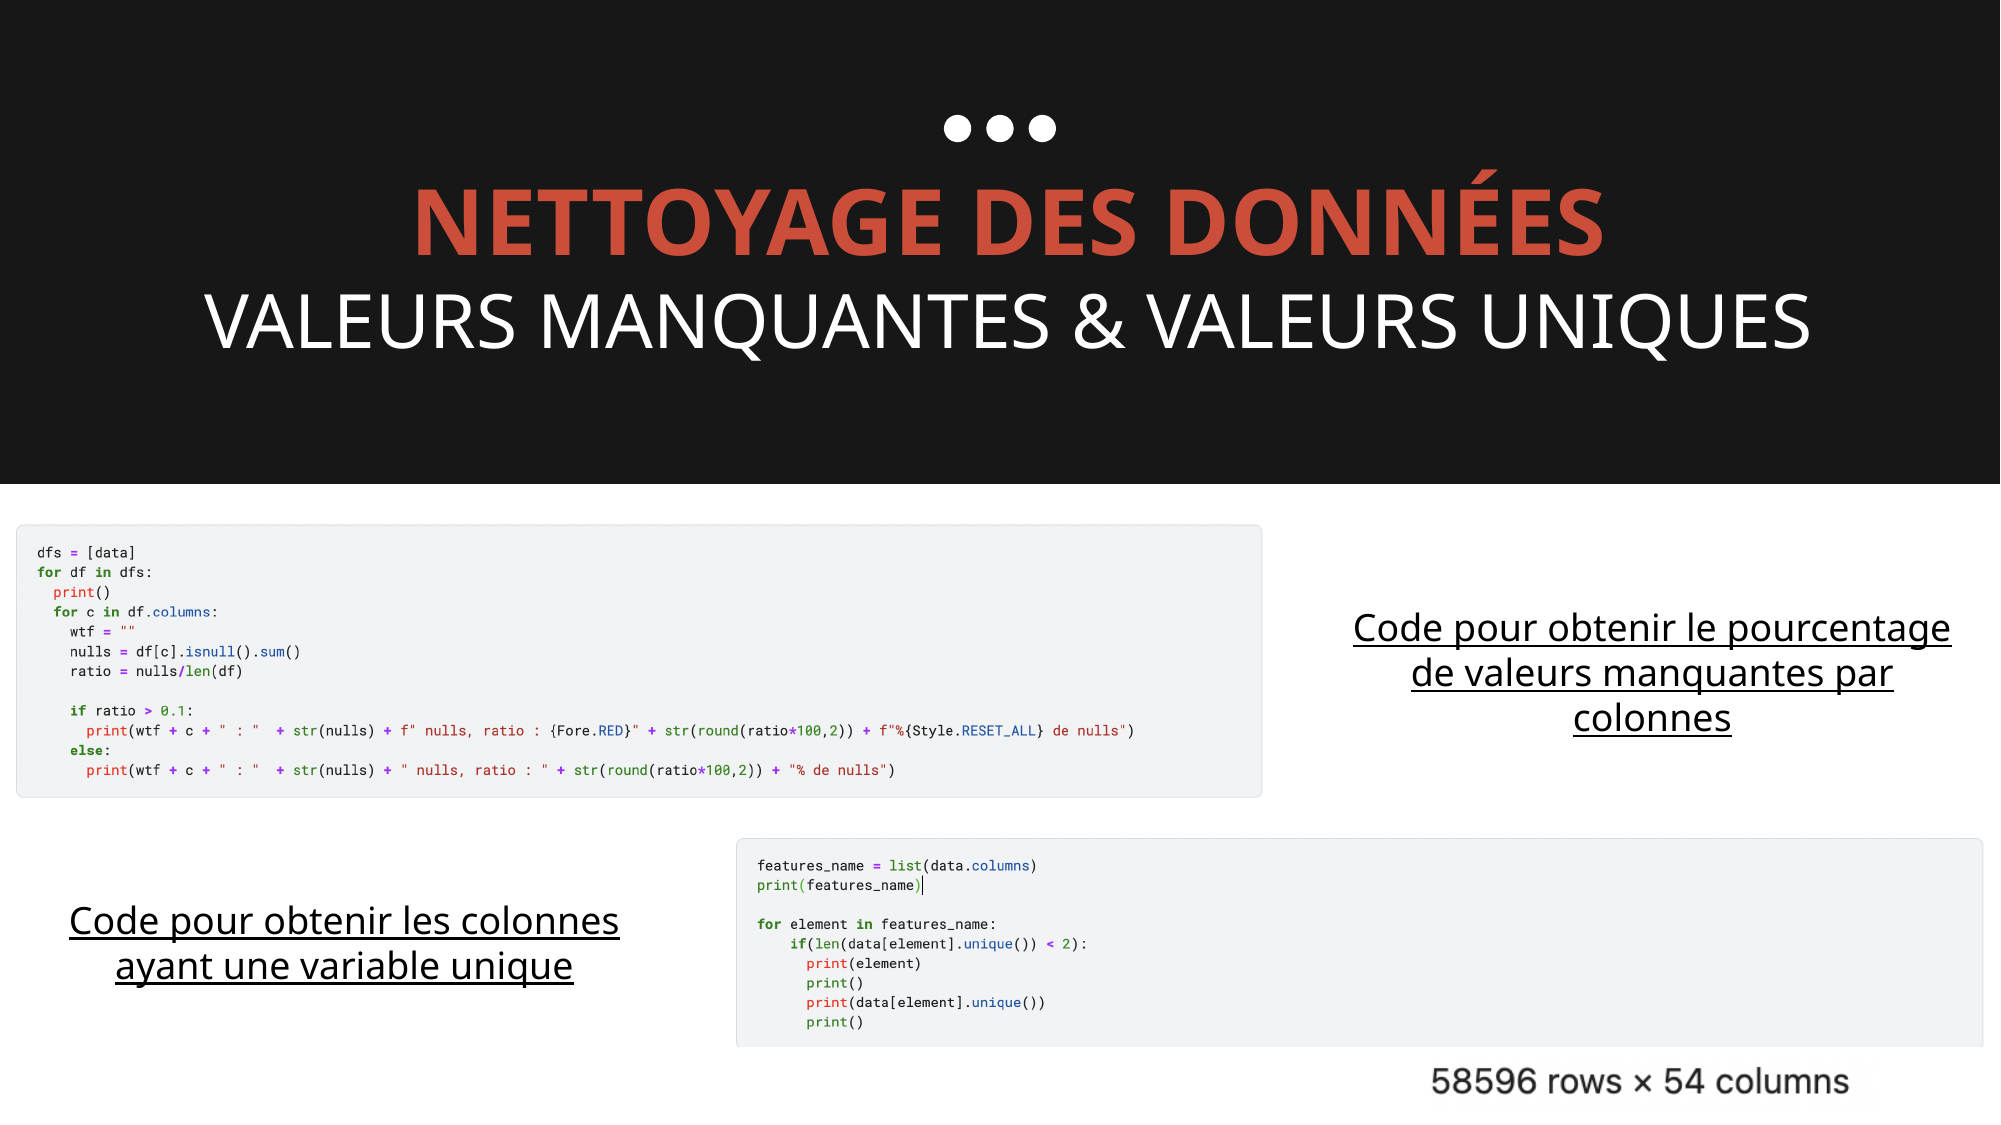

NETTOYAGE DES DONNÉES
VALEURS MANQUANTES & VALEURS UNIQUES
Code pour obtenir le pourcentage de valeurs manquantes par colonnes
Code pour obtenir les colonnes ayant une variable unique